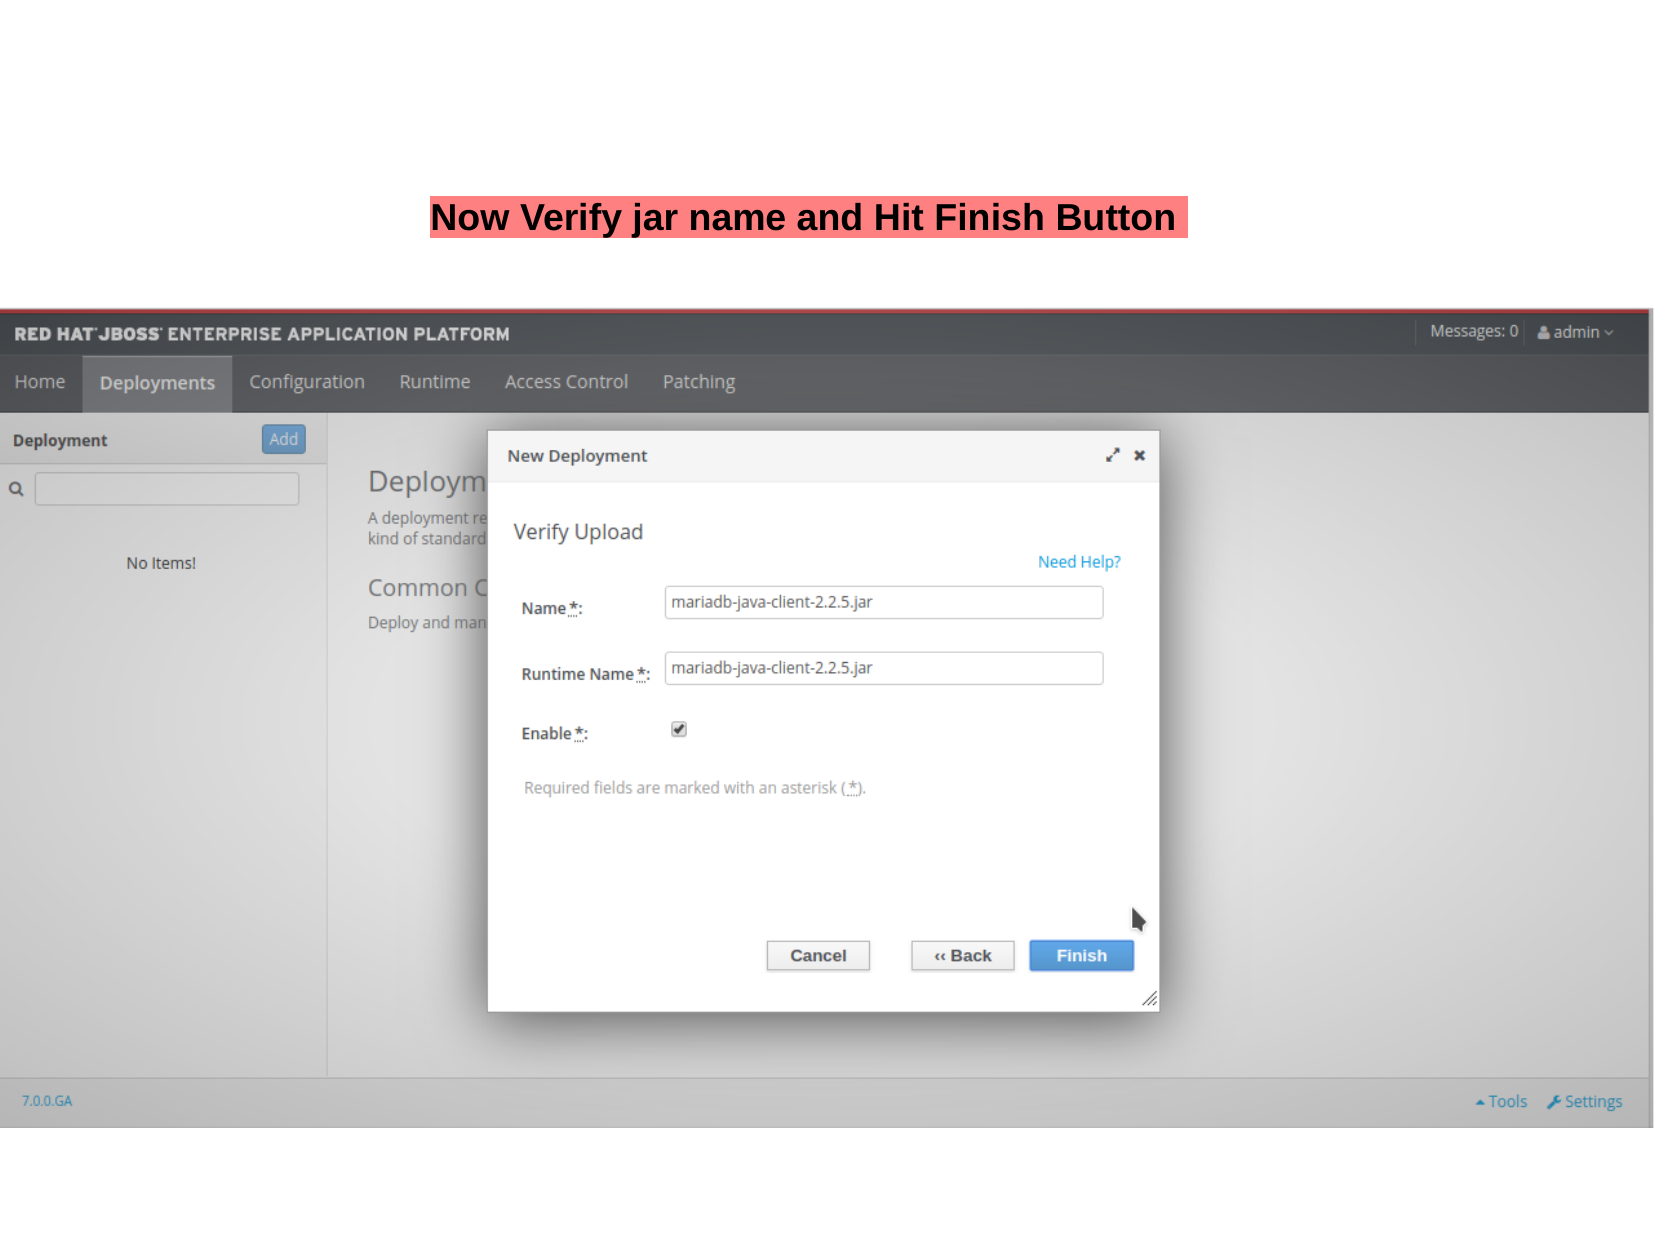

Now Verify jar name and Hit Finish Button